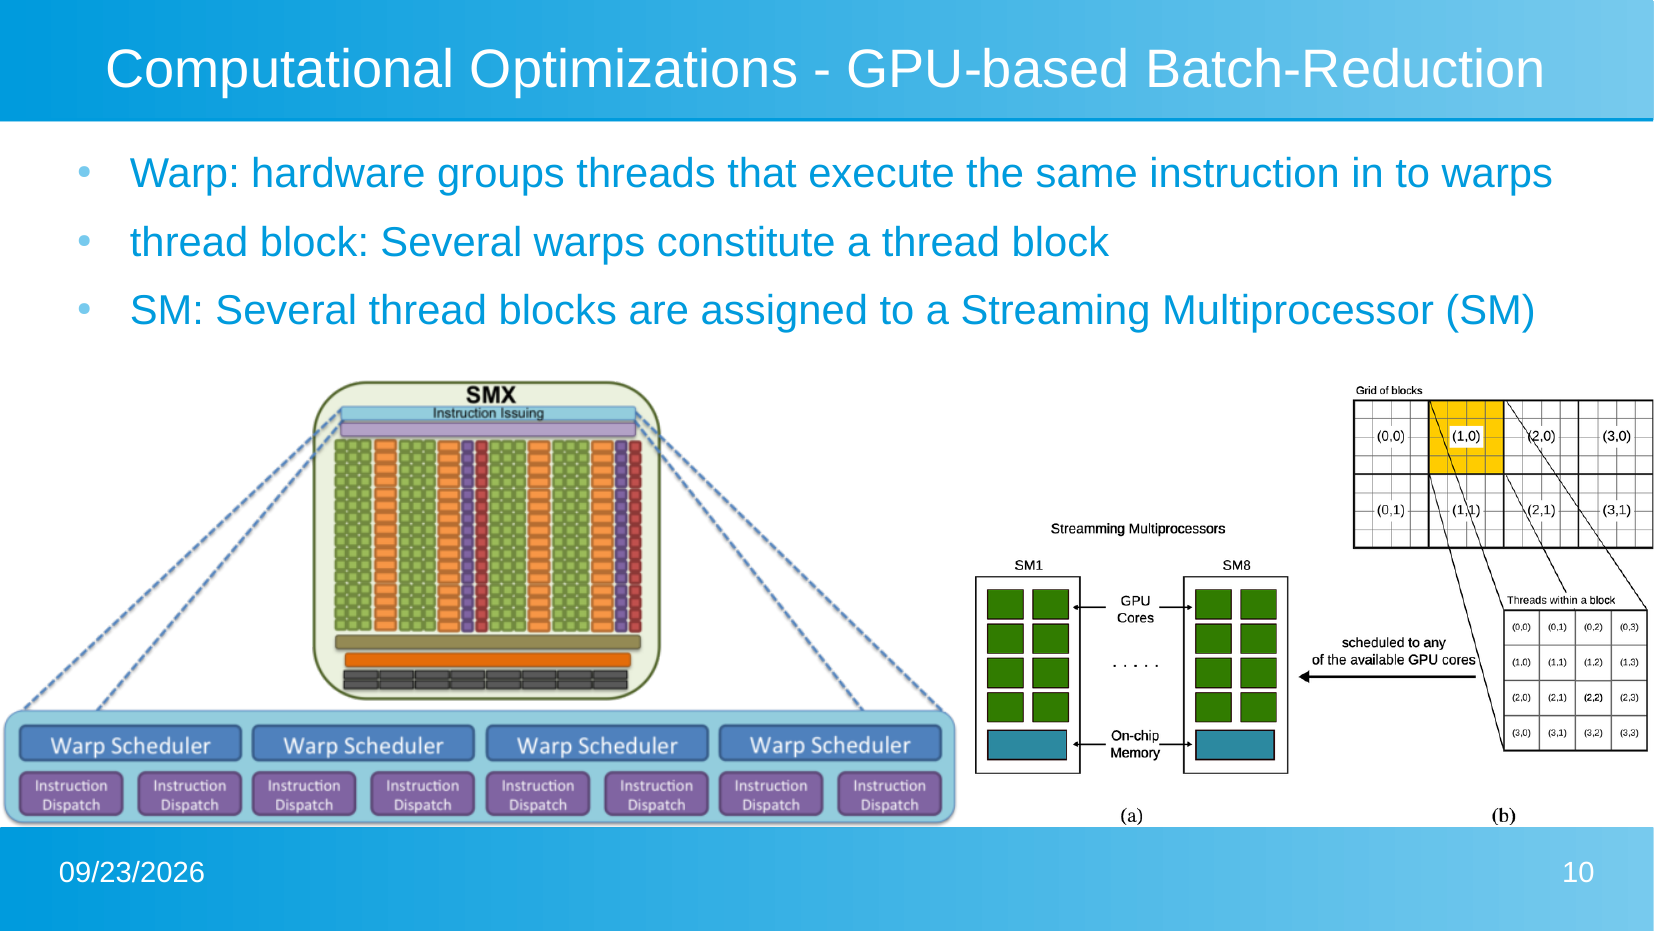

# Computational Optimizations - GPU-based Batch-Reduction
Warp: hardware groups threads that execute the same instruction in to warps
thread block: Several warps constitute a thread block
SM: Several thread blocks are assigned to a Streaming Multiprocessor (SM)
10